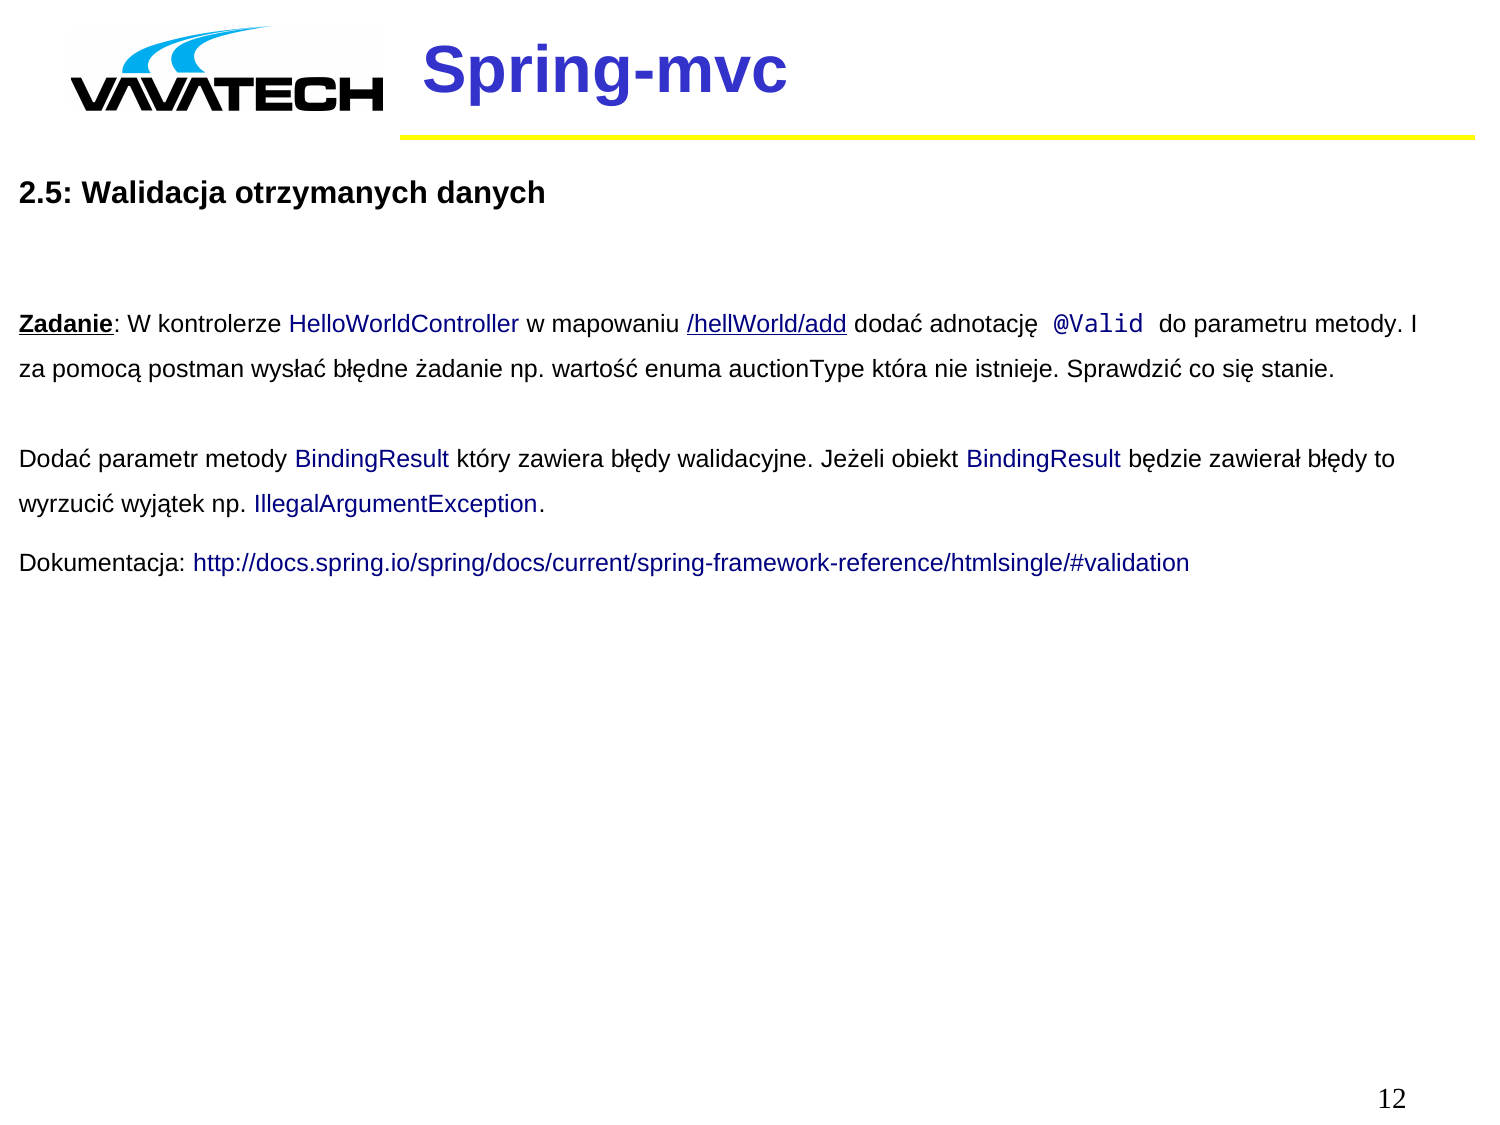

# Spring-mvc
2.5: Walidacja otrzymanych danych
Zadanie: W kontrolerze HelloWorldController w mapowaniu /hellWorld/add dodać adnotację @Valid do parametru metody. I za pomocą postman wysłać błędne żadanie np. wartość enuma auctionType która nie istnieje. Sprawdzić co się stanie.
Dodać parametr metody BindingResult który zawiera błędy walidacyjne. Jeżeli obiekt BindingResult będzie zawierał błędy to wyrzucić wyjątek np. IllegalArgumentException.
Dokumentacja: http://docs.spring.io/spring/docs/current/spring-framework-reference/htmlsingle/#validation
12